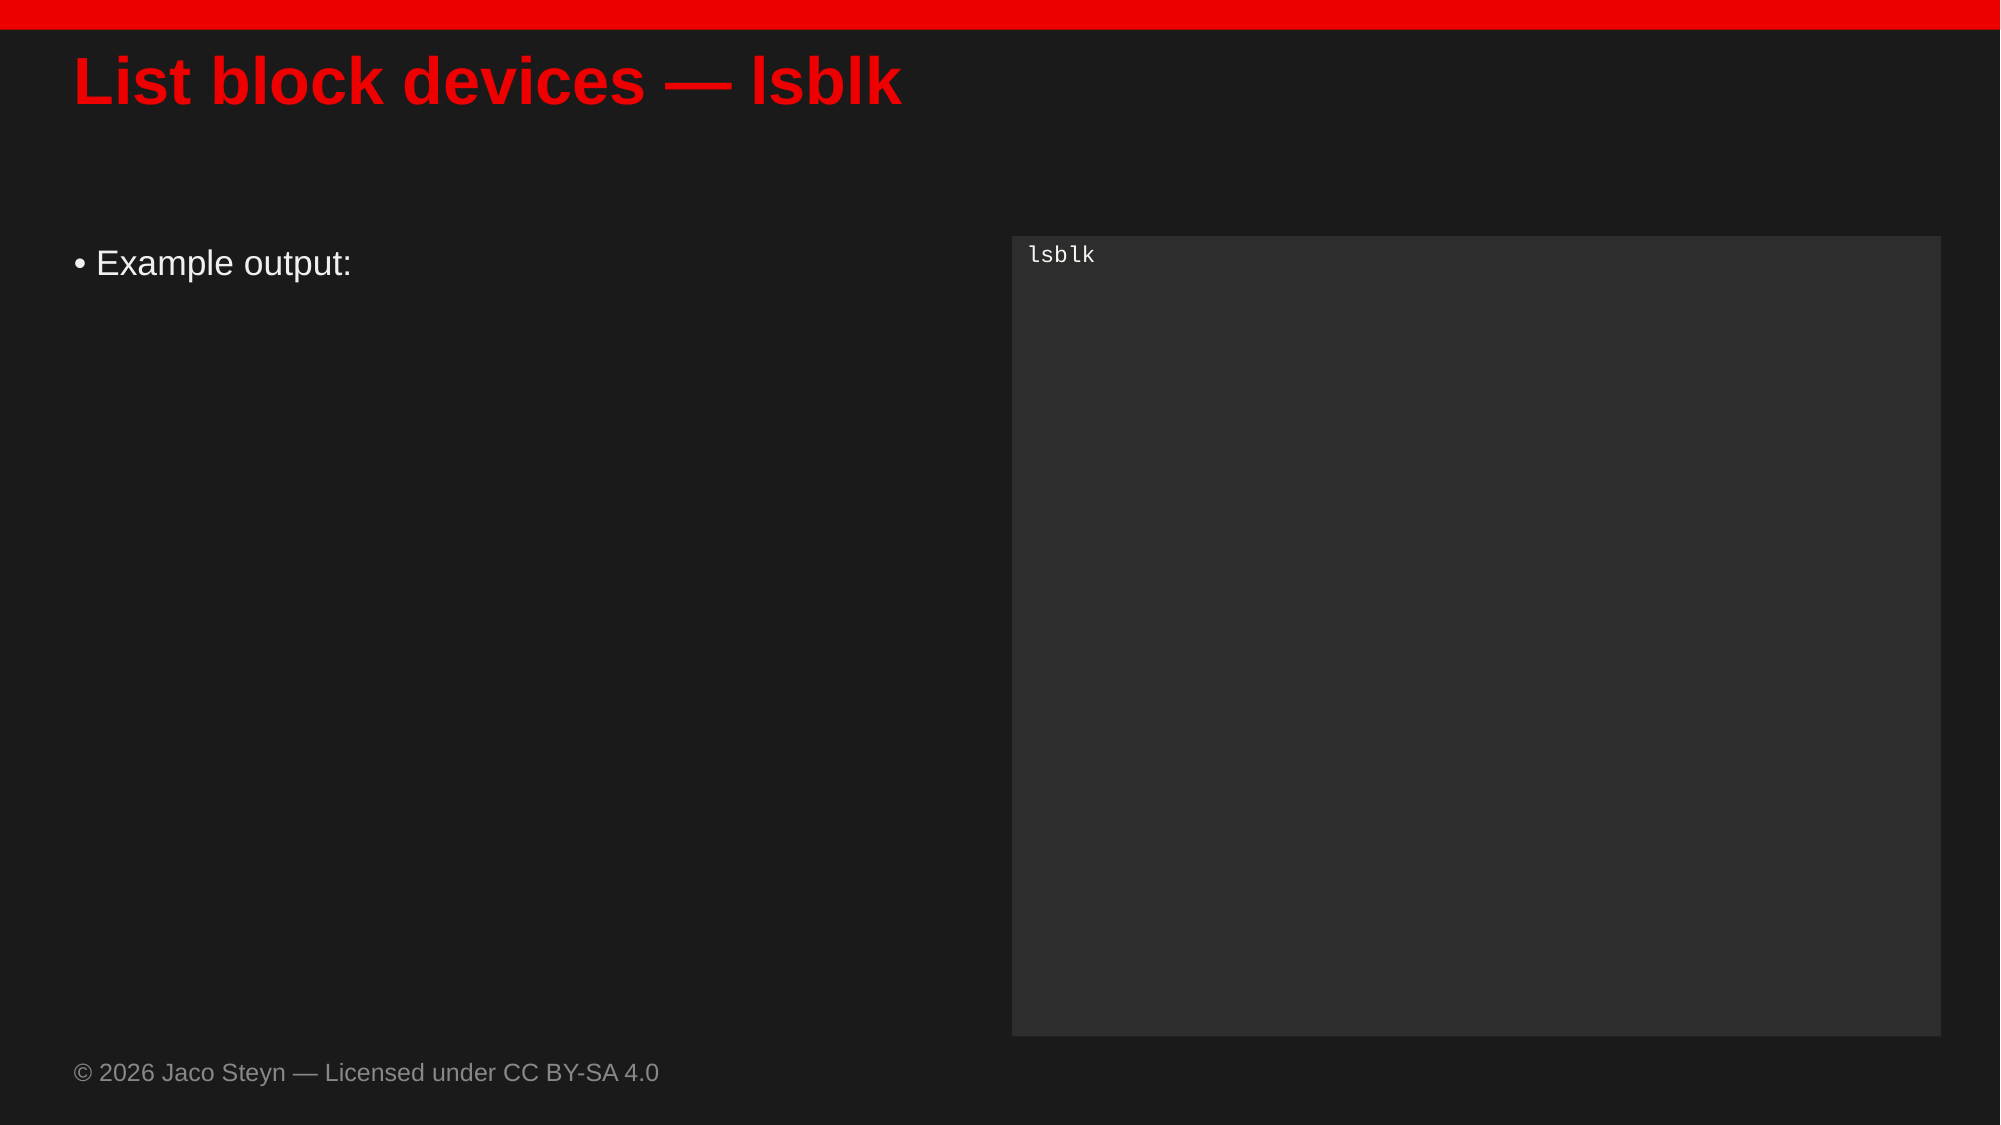

List block devices — lsblk
• Example output:
lsblk
© 2026 Jaco Steyn — Licensed under CC BY-SA 4.0